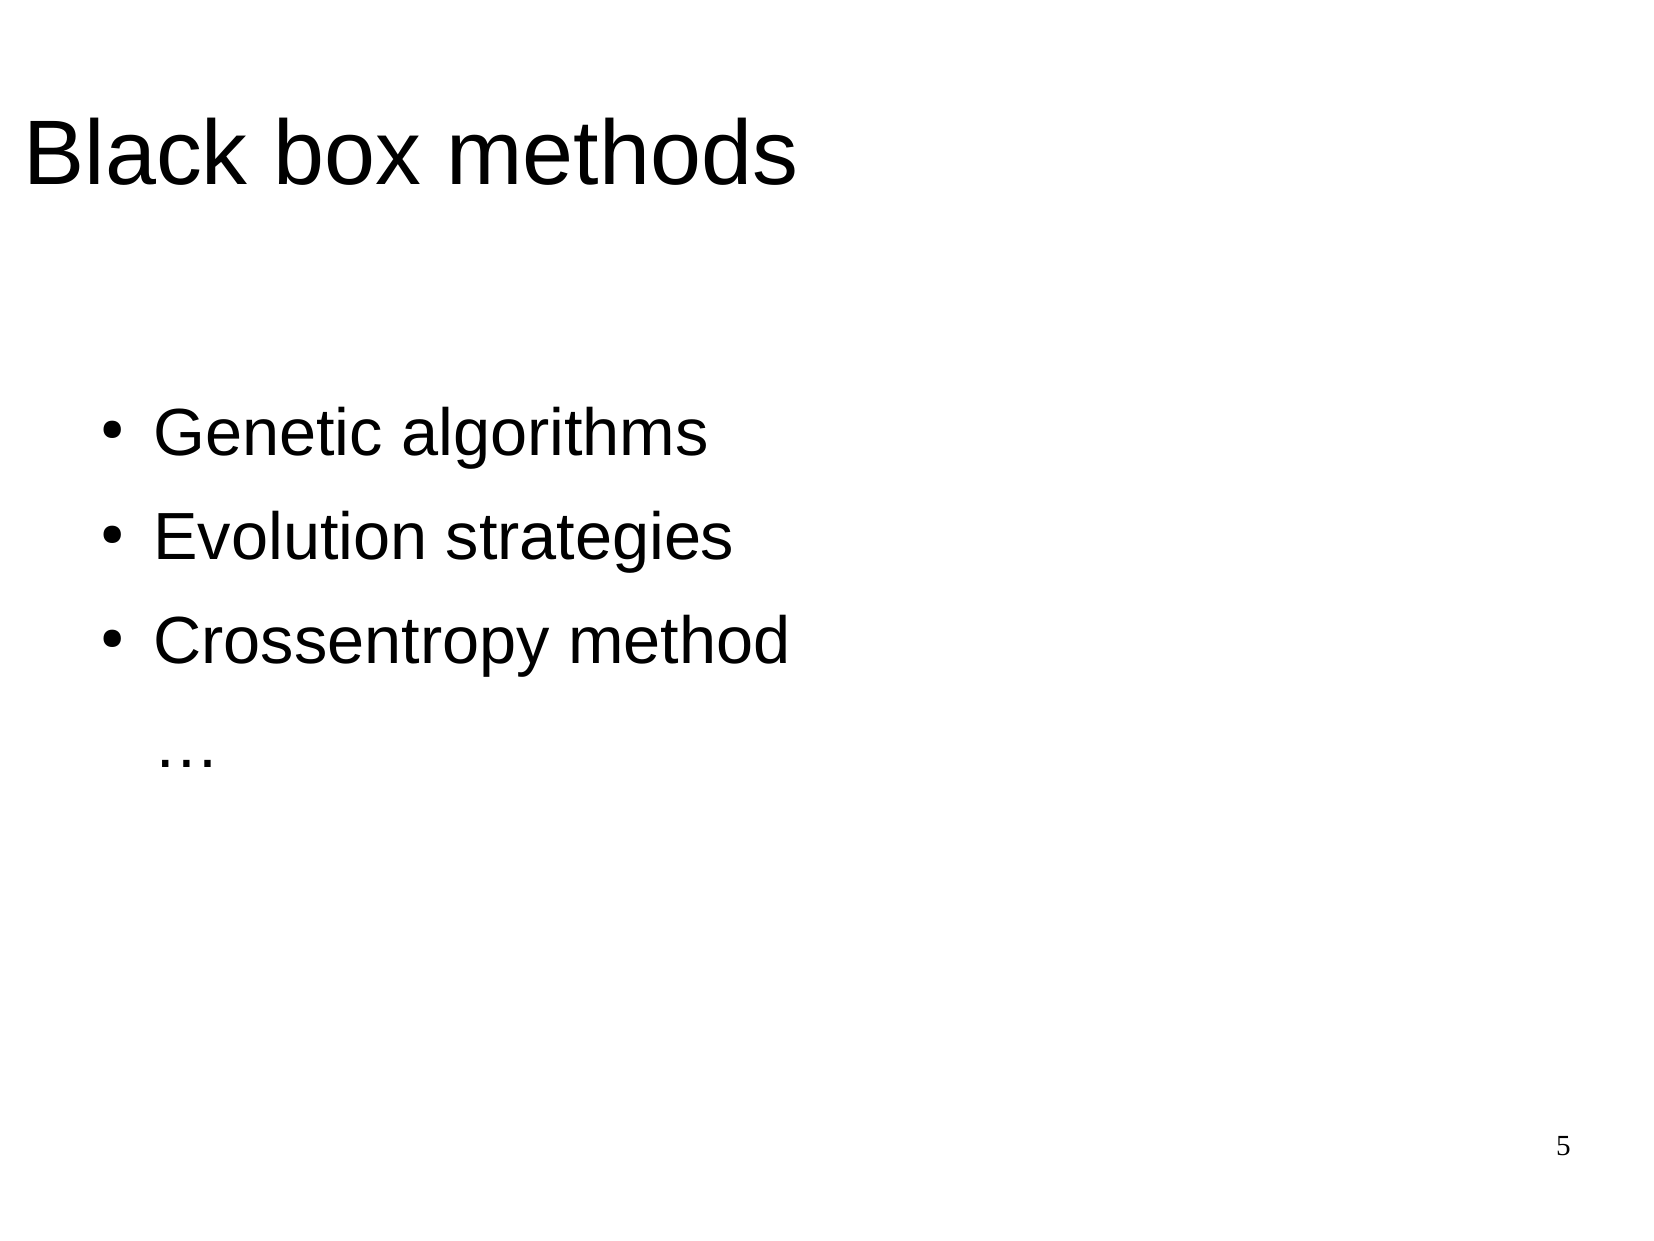

# Black box methods
Genetic algorithms
Evolution strategies
Crossentropy method
…
5